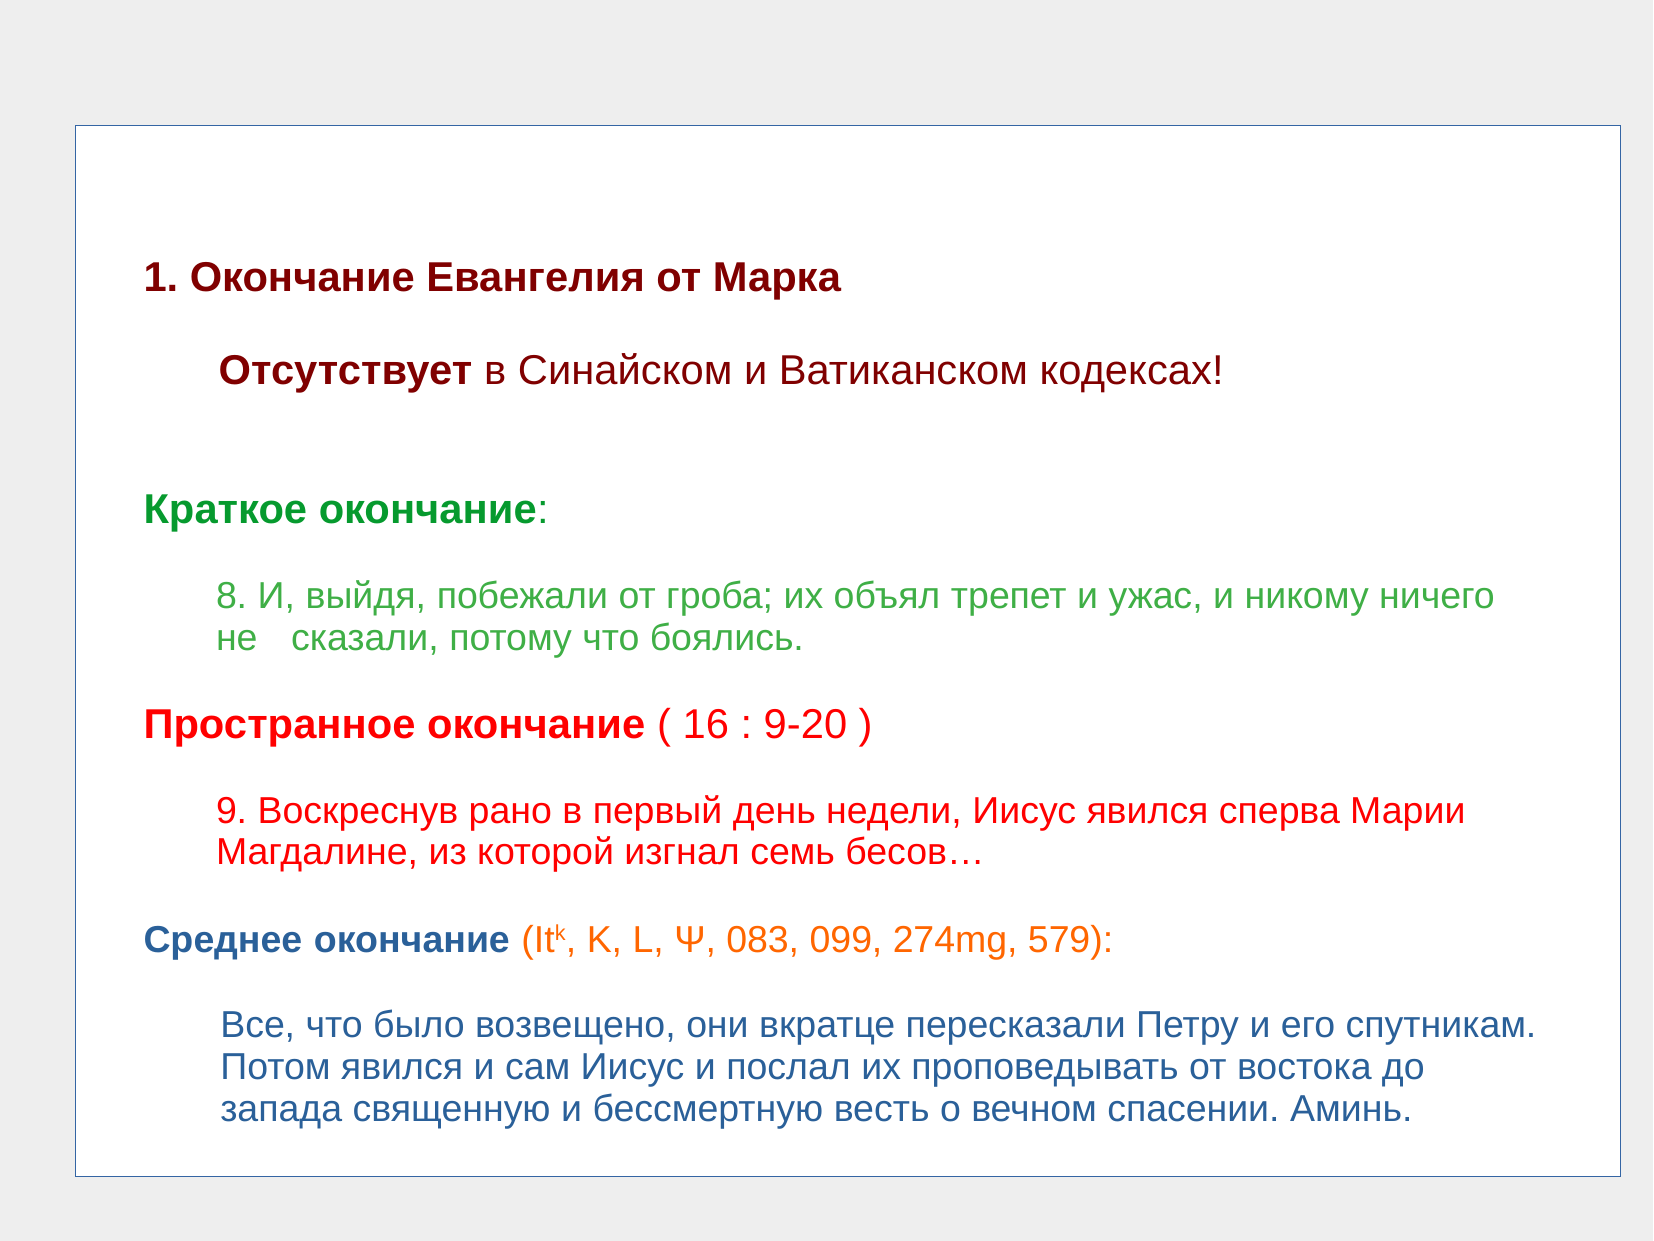

# 1. Окончание Евангелия от Марка
	Отсутствует в Синайском и Ватиканском кодексах!
Краткое окончание:
8. И, выйдя, побежали от гроба; их объял трепет и ужас, и никому ничего не 	сказали, потому что боялись.
Пространное окончание ( 16 : 9-20 )
9. Воскреснув рано в первый день недели, Иисус явился сперва Марии Магдалине, из которой изгнал семь бесов…
Среднее окончание (Itk, K, L, Ψ, 083, 099, 274mg, 579):
Все, что было возвещено, они вкратце пересказали Петру и его спутникам. Потом явился и сам Иисус и послал их проповедывать от востока до запада священную и бессмертную весть о вечном спасении. Аминь.